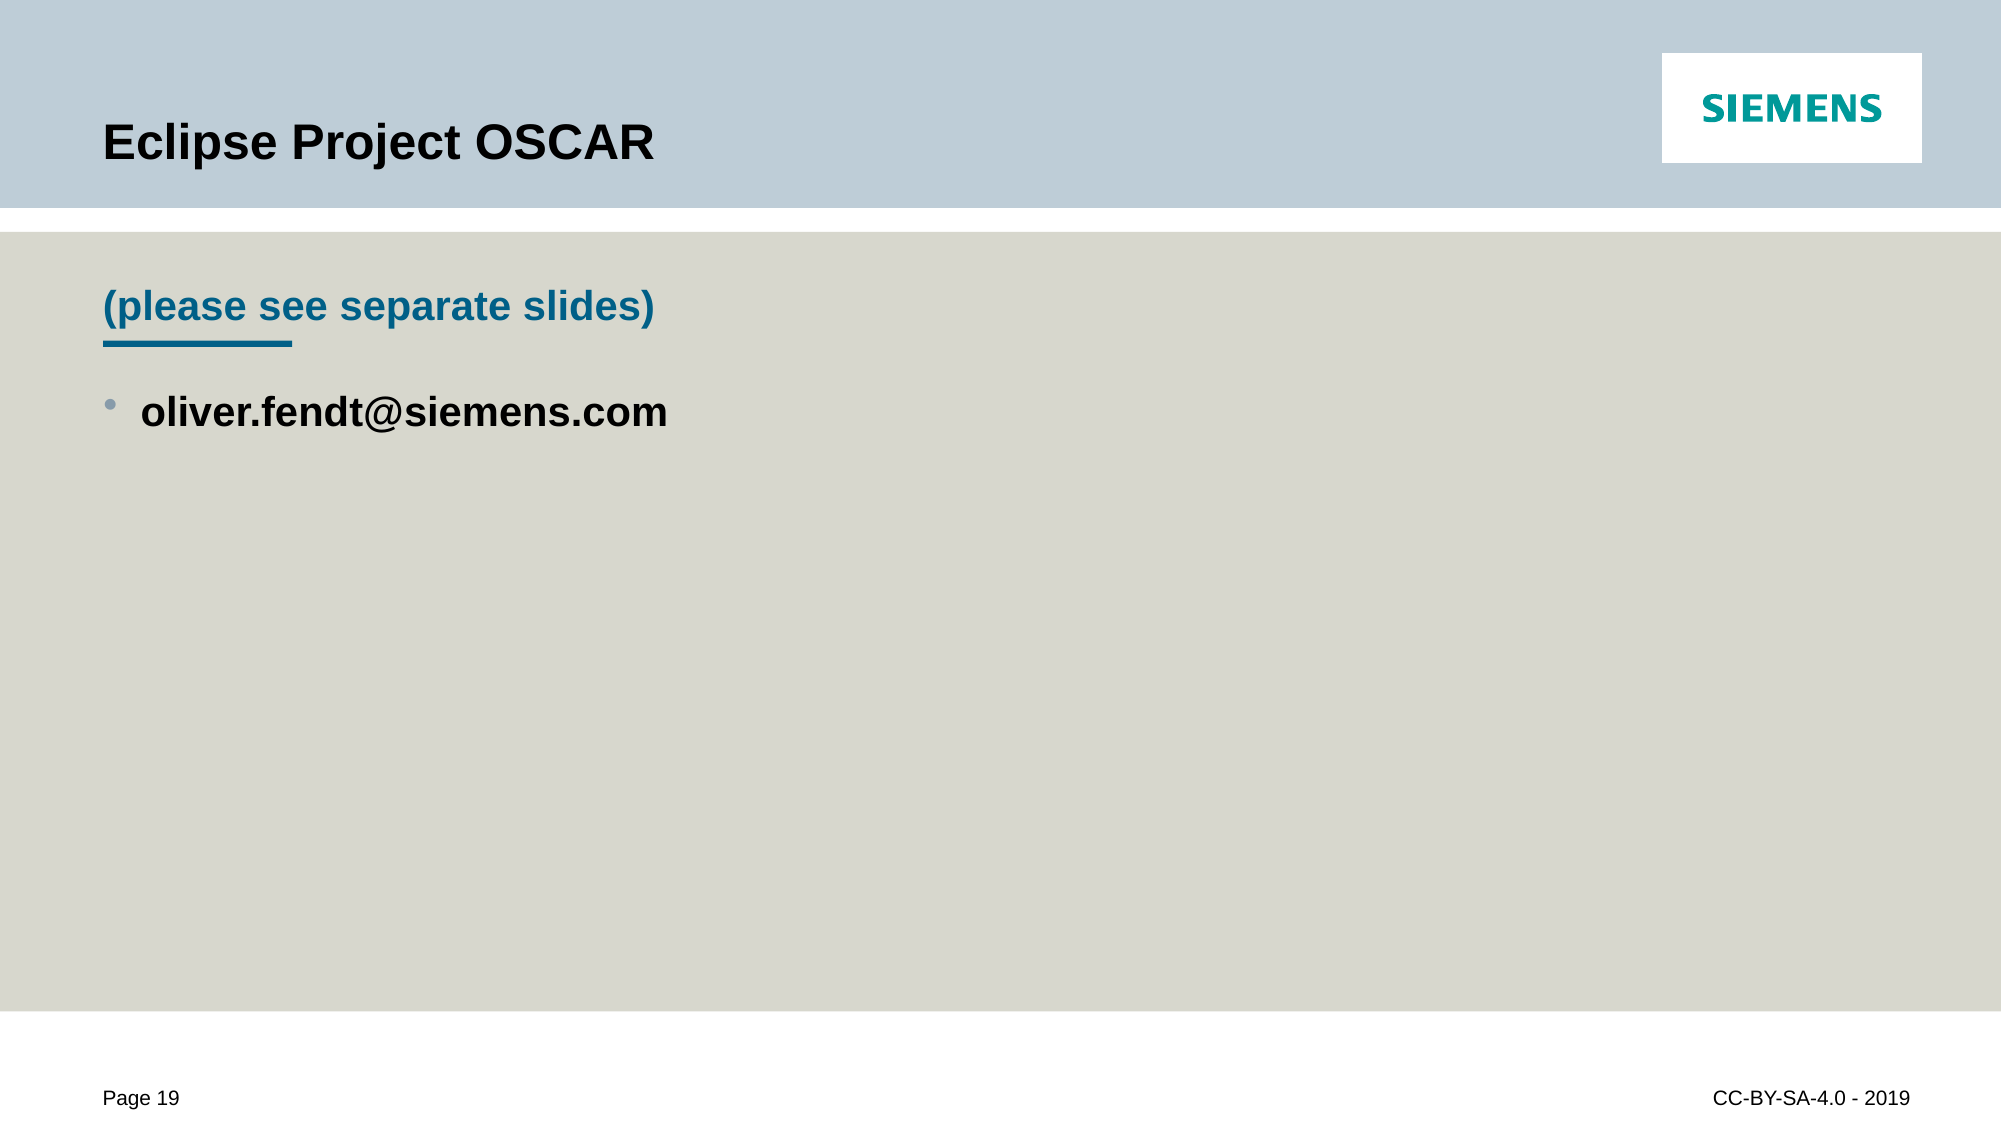

# Eclipse Project OSCAR
(please see separate slides)
oliver.fendt@siemens.com